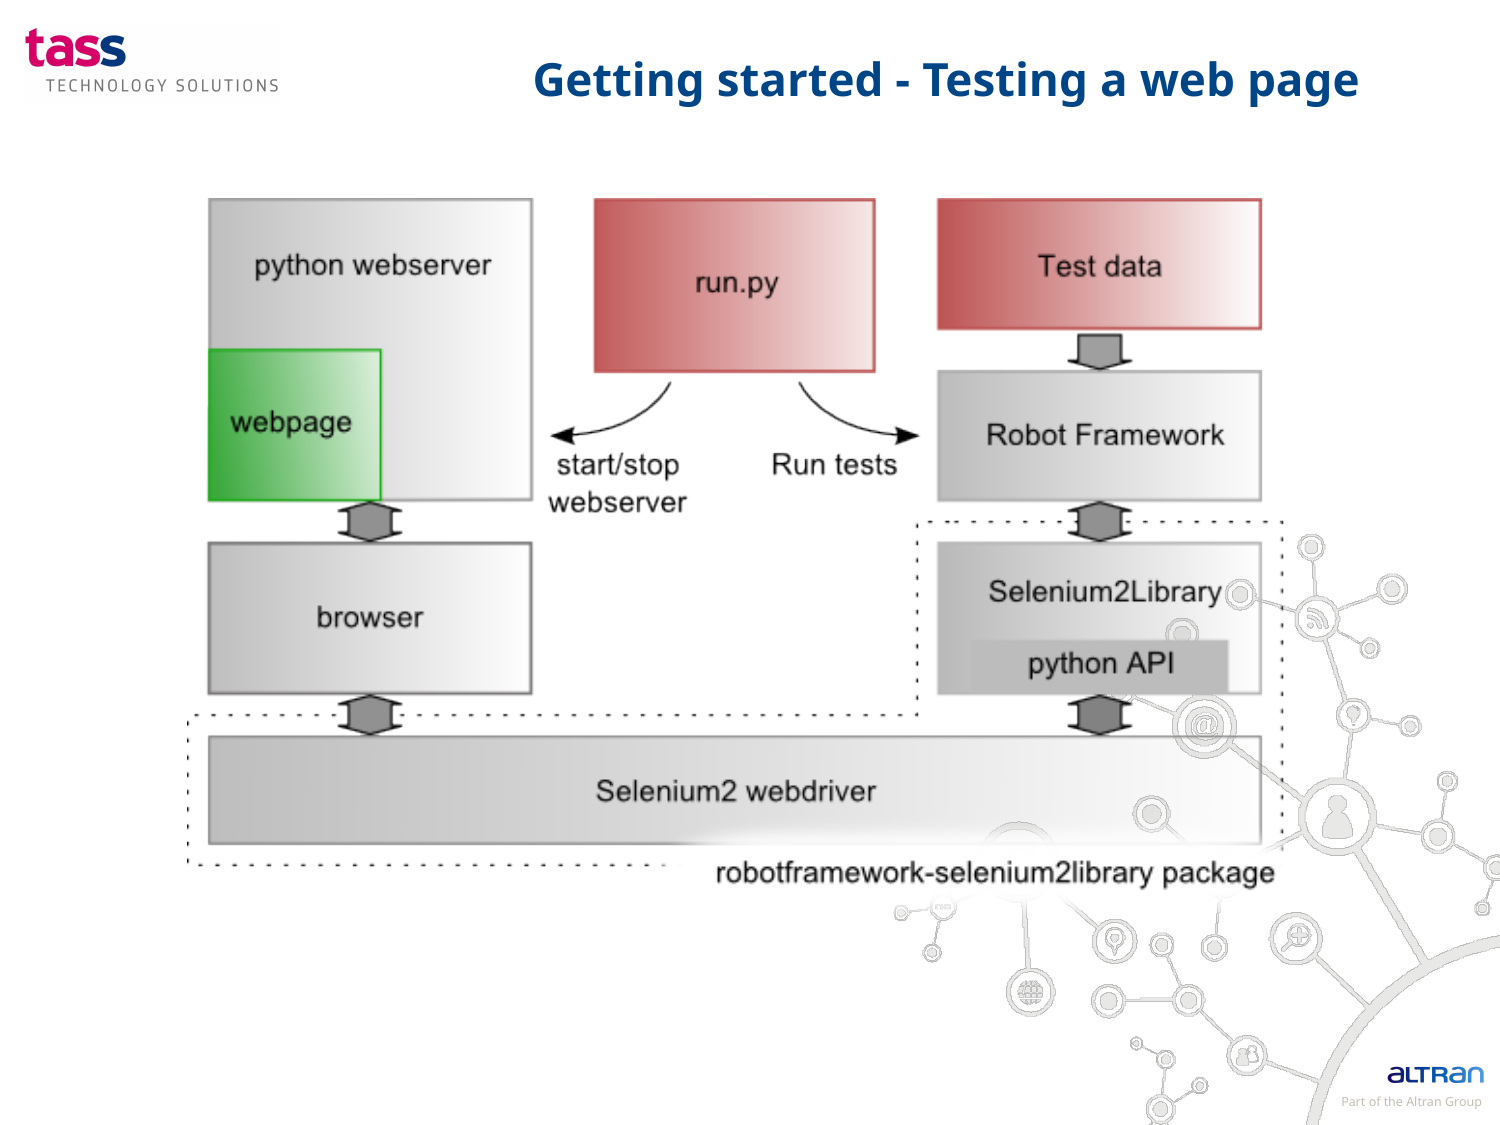

# Getting started - Testing a web page